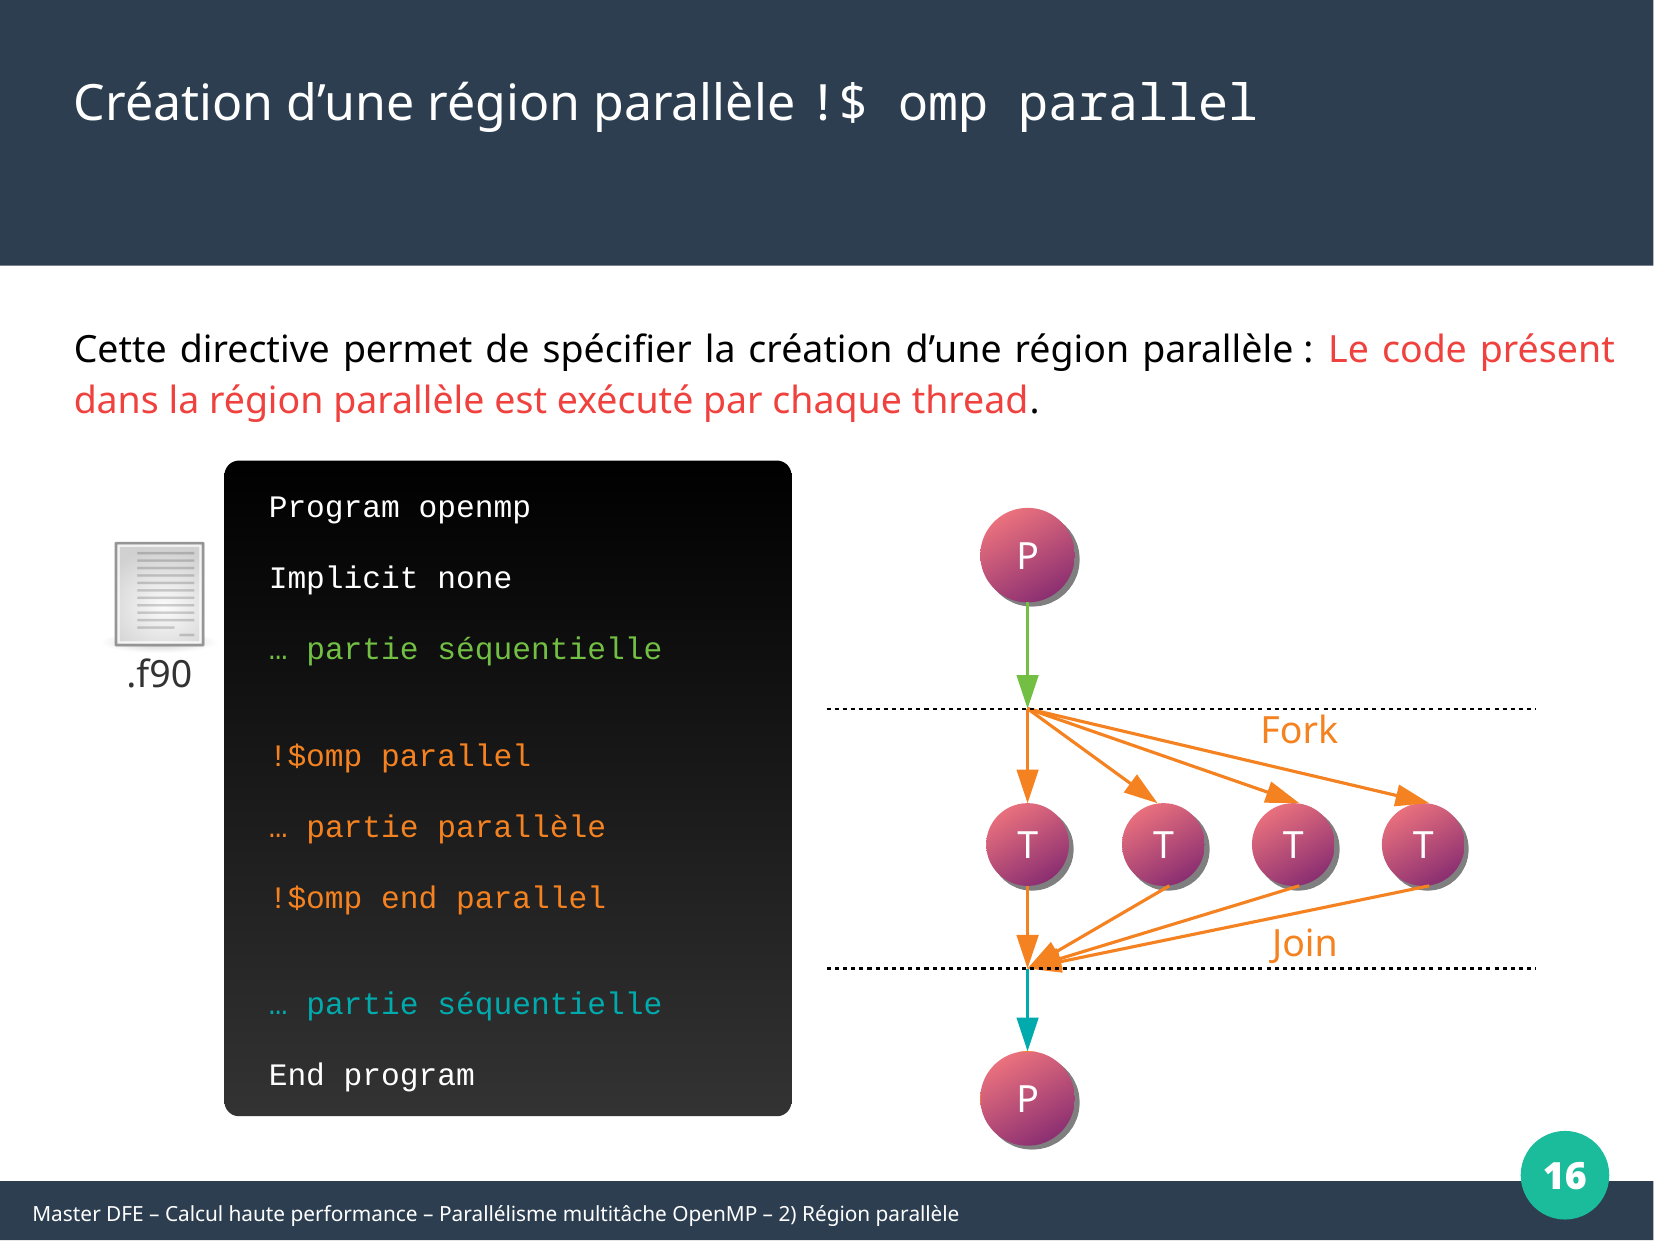

Création d’une région parallèle !$ omp parallel
Cette directive permet de spécifier la création d’une région parallèle : Le code présent dans la région parallèle est exécuté par chaque thread.
Program openmp
Implicit none
… partie séquentielle
!$omp parallel
… partie parallèle
!$omp end parallel
… partie séquentielle
End program
P
.f90
Fork
T
T
T
T
Join
P
16
Master DFE – Calcul haute performance – Parallélisme multitâche OpenMP – 2) Région parallèle